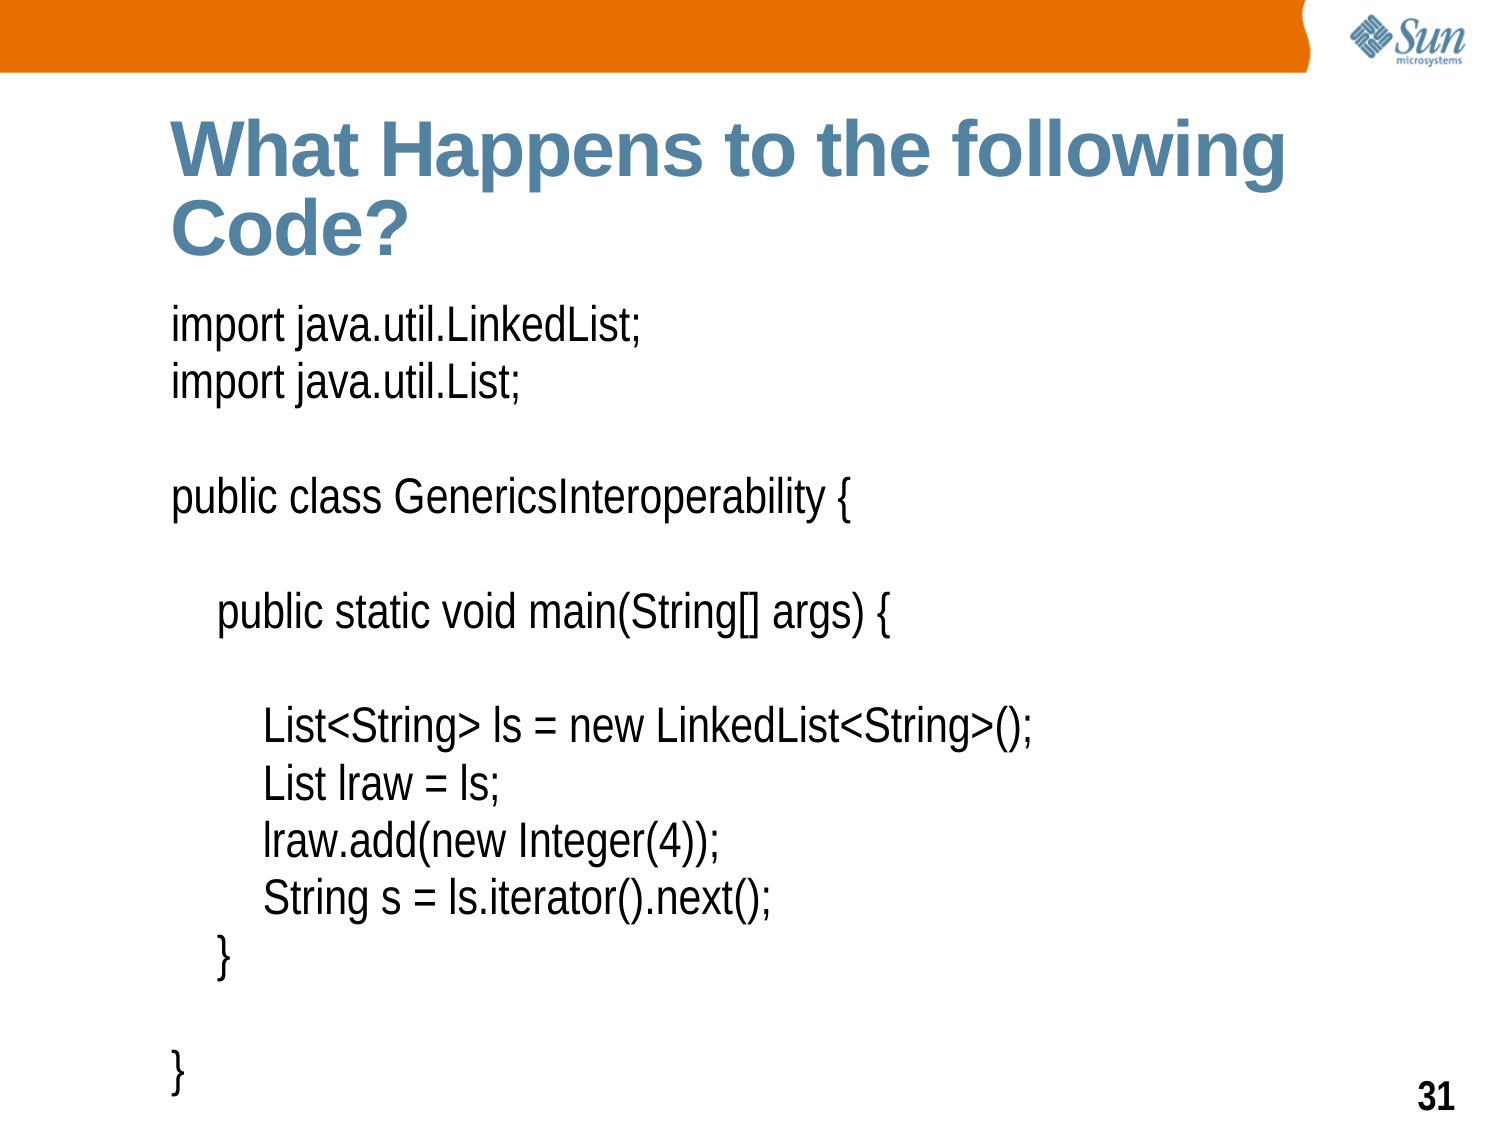

# What Happens to the following Code?
import java.util.LinkedList;
import java.util.List;
public class GenericsInteroperability {
 public static void main(String[] args) {
 List<String> ls = new LinkedList<String>();
 List lraw = ls;
 lraw.add(new Integer(4));
 String s = ls.iterator().next();
 }
}